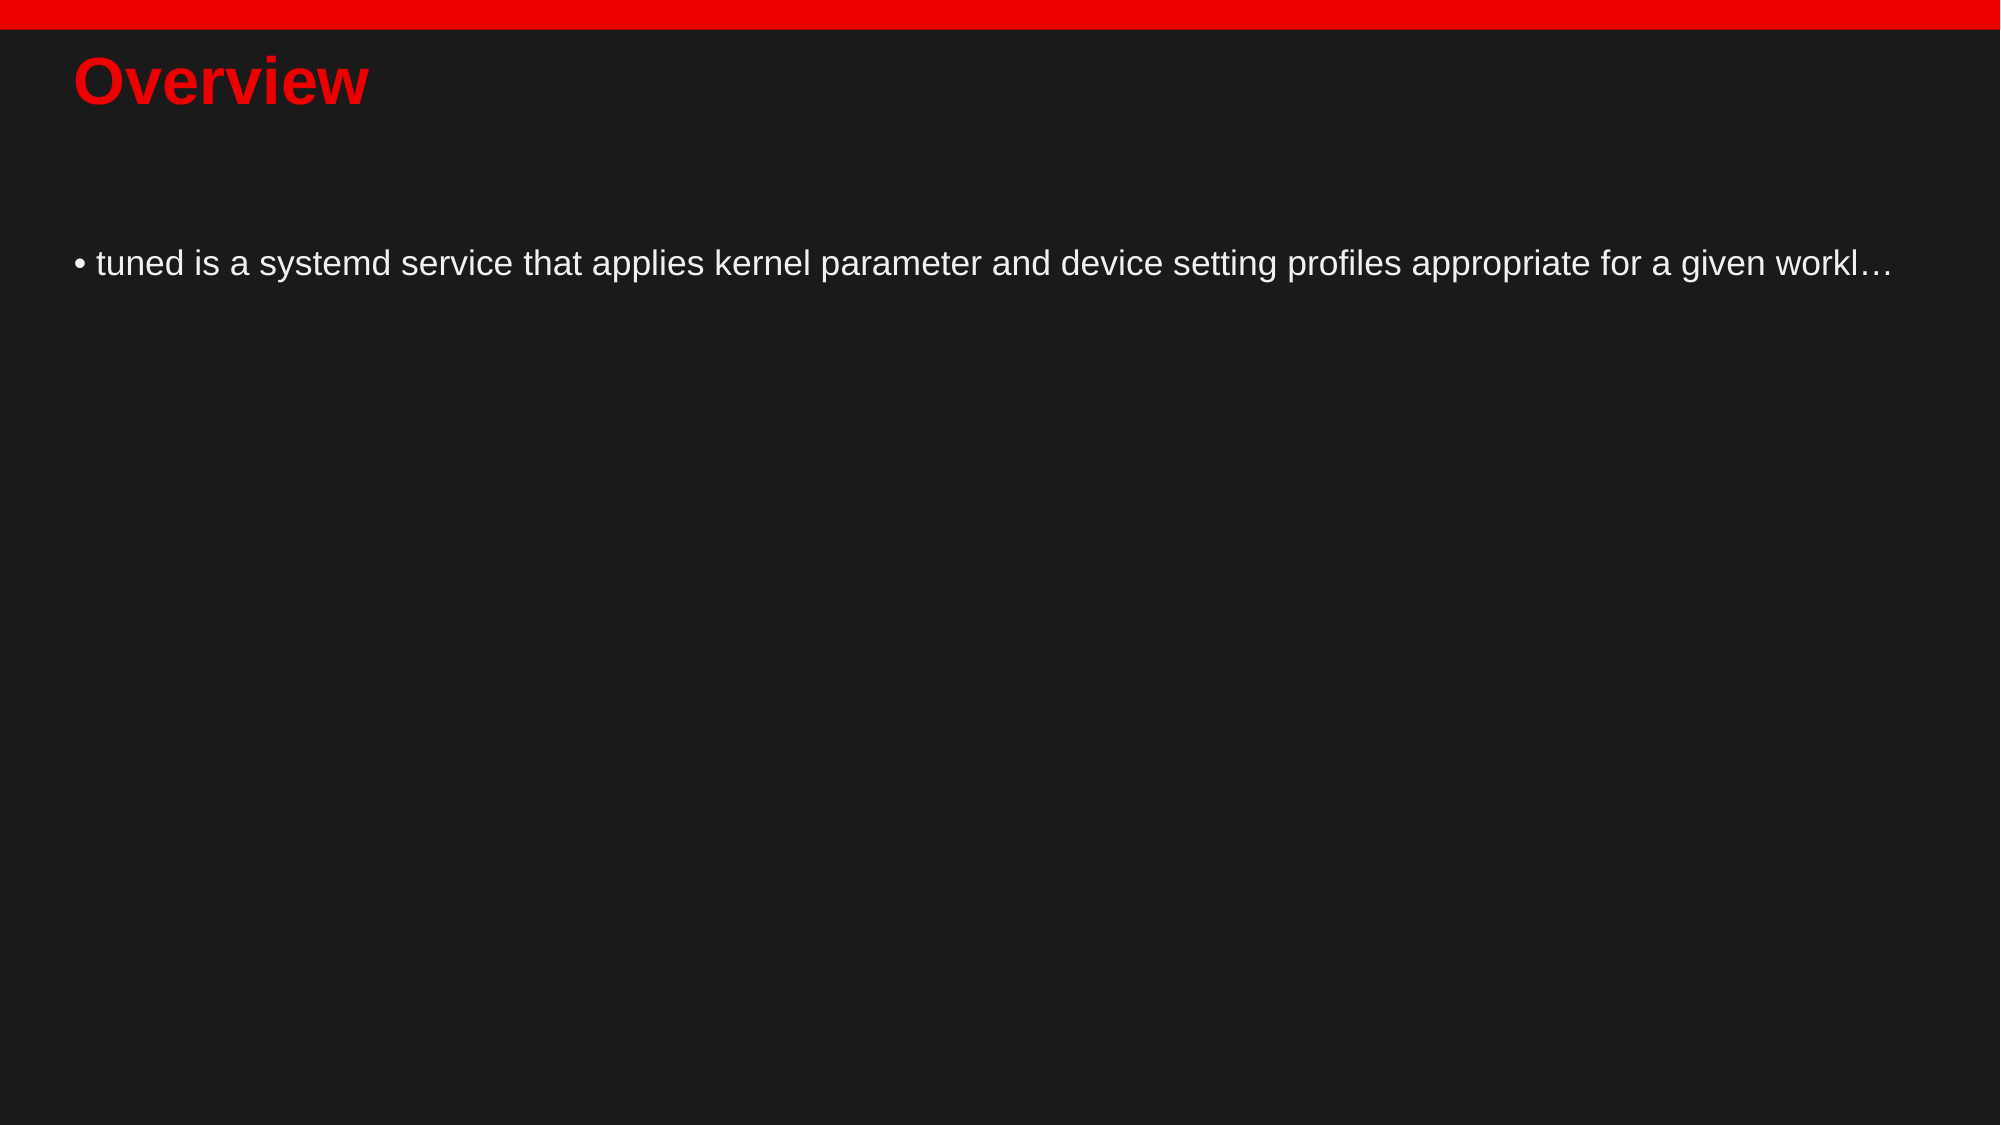

Overview
• tuned is a systemd service that applies kernel parameter and device setting profiles appropriate for a given workl…